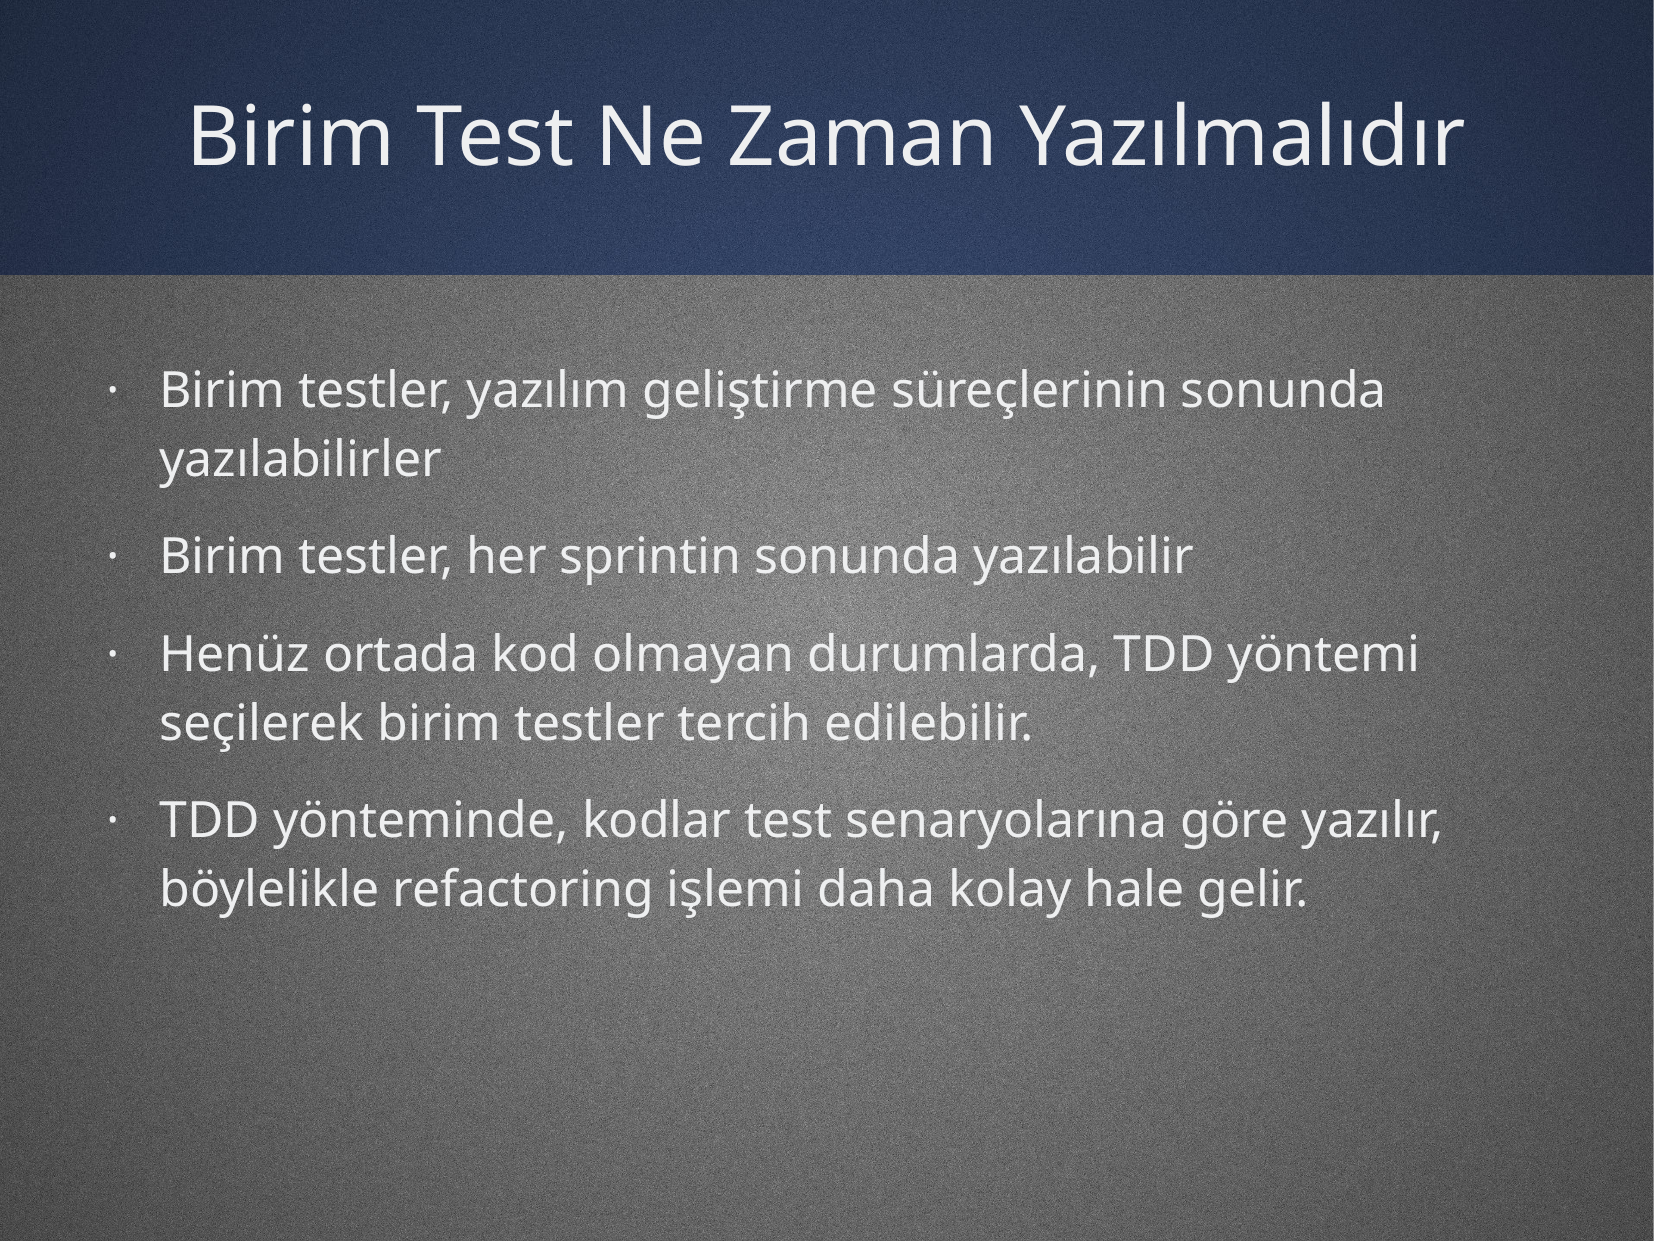

# Birim Test Ne Zaman Yazılmalıdır
Birim testler, yazılım geliştirme süreçlerinin sonunda yazılabilirler
Birim testler, her sprintin sonunda yazılabilir
Henüz ortada kod olmayan durumlarda, TDD yöntemi seçilerek birim testler tercih edilebilir.
TDD yönteminde, kodlar test senaryolarına göre yazılır, böylelikle refactoring işlemi daha kolay hale gelir.